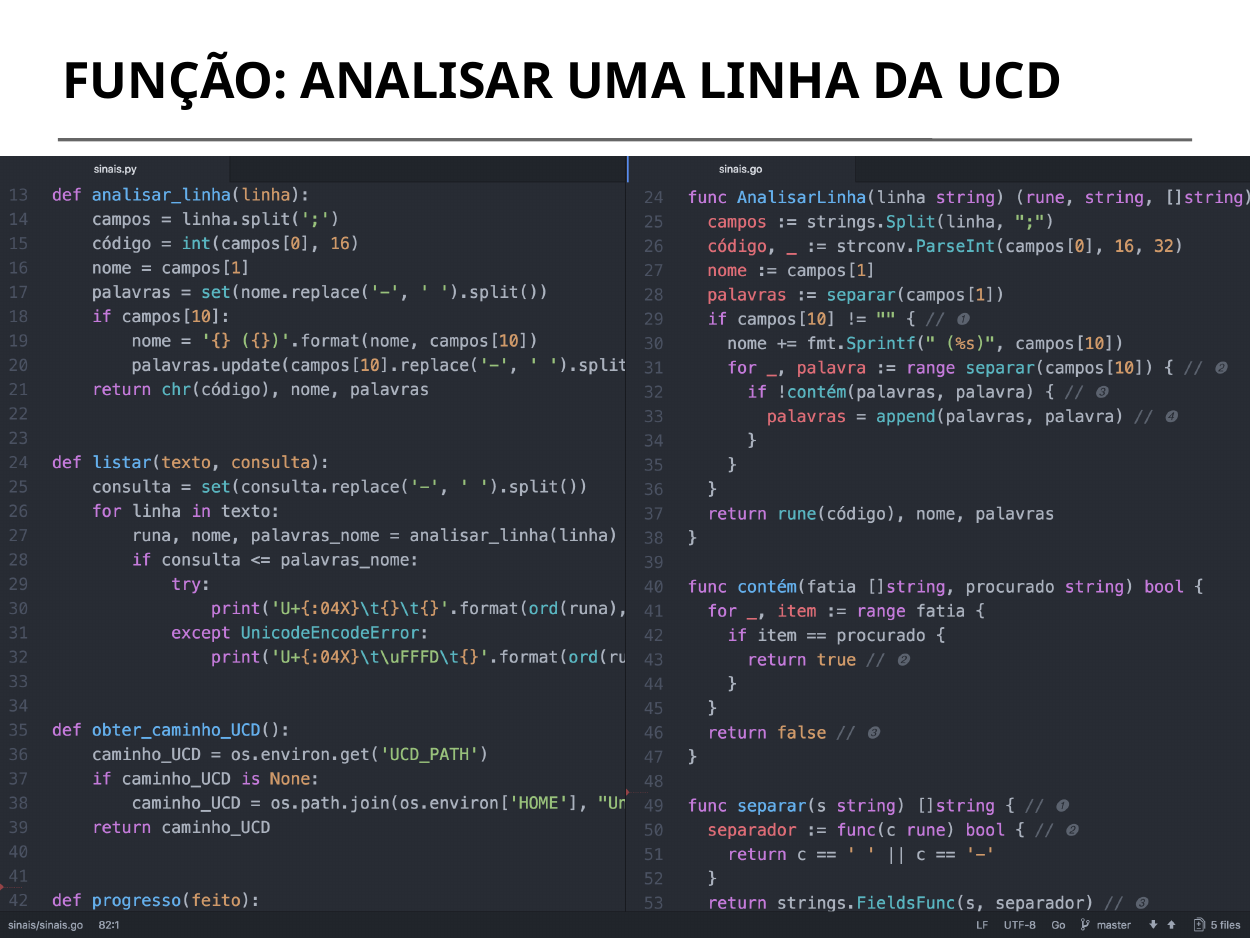

# FUNÇÃO: ANALISAR UMA LINHA DA UCD